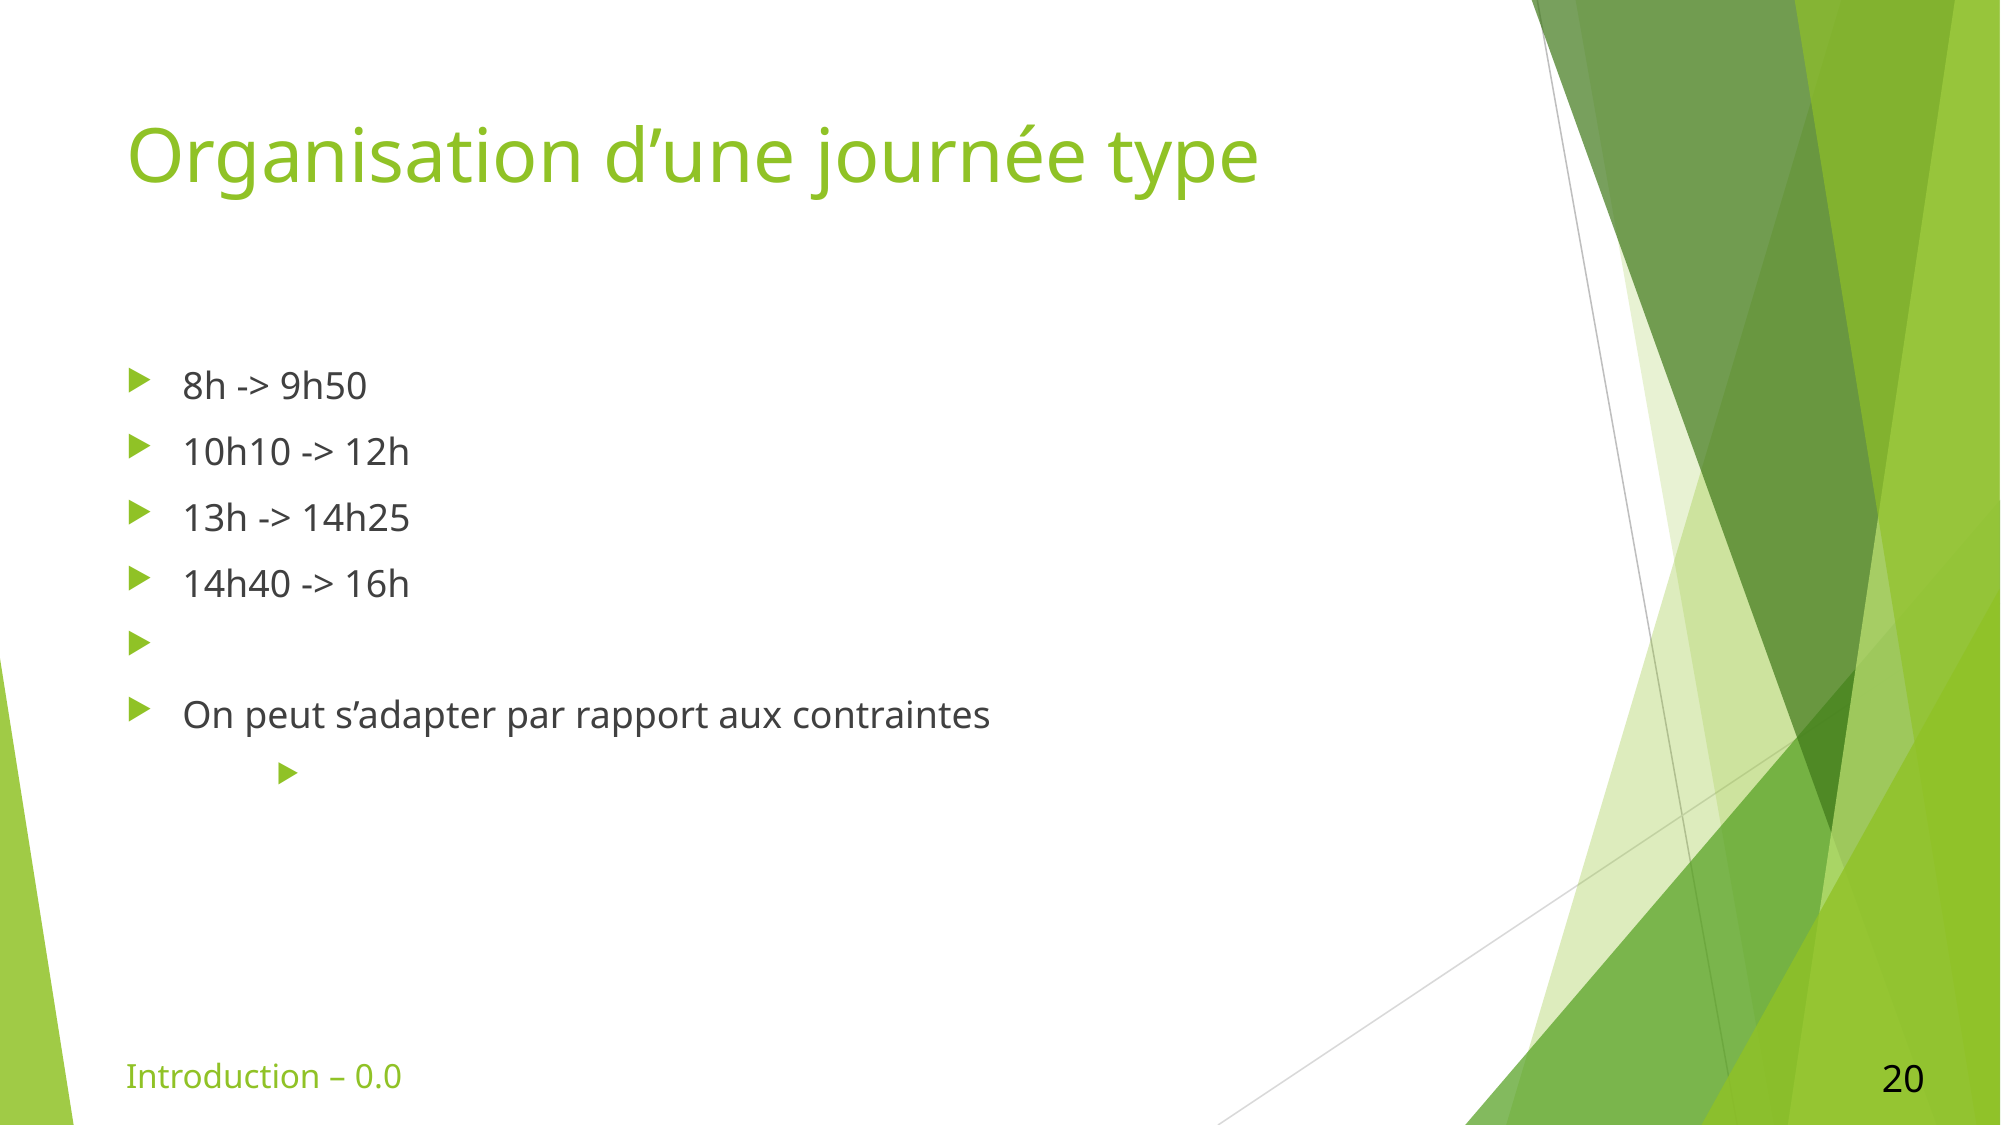

# Organisation d’une journée type
8h -> 9h50
10h10 -> 12h
13h -> 14h25
14h40 -> 16h
On peut s’adapter par rapport aux contraintes
Introduction – 0.0